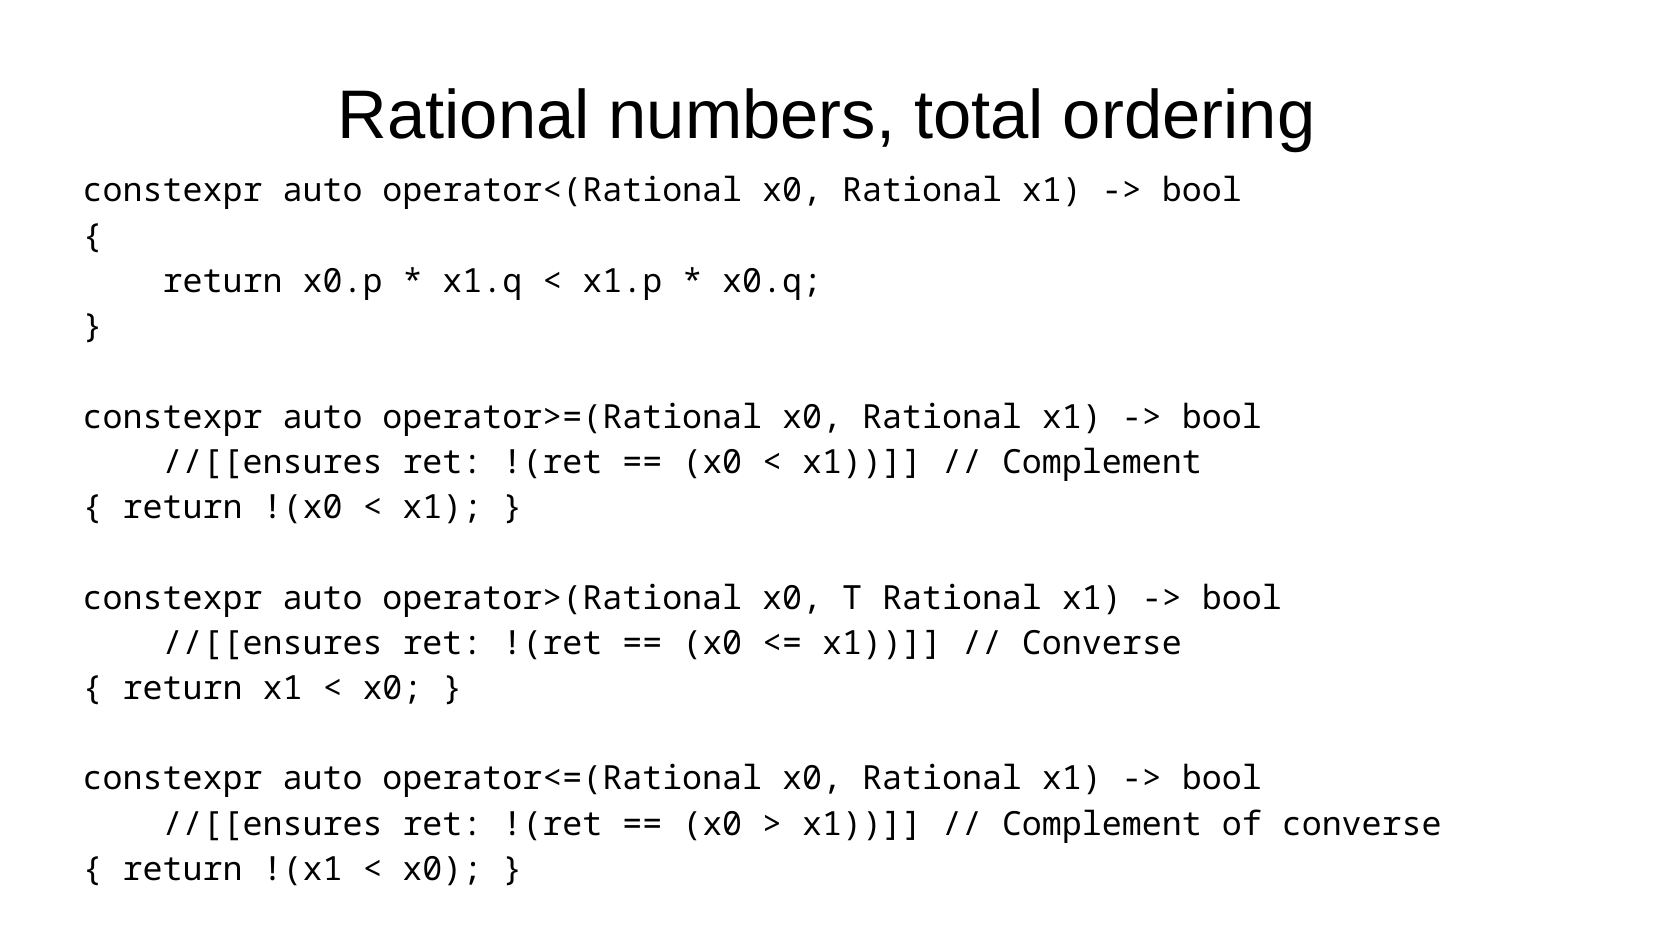

# constexpr auto operator<(Rational x0, Rational x1) -> bool
{
 return x0.p * x1.q < x1.p * x0.q;
}
constexpr auto operator>=(Rational x0, Rational x1) -> bool
 //[[ensures ret: !(ret == (x0 < x1))]] // Complement
{ return !(x0 < x1); }
constexpr auto operator>(Rational x0, T Rational x1) -> bool
 //[[ensures ret: !(ret == (x0 <= x1))]] // Converse
{ return x1 < x0; }
constexpr auto operator<=(Rational x0, Rational x1) -> bool
 //[[ensures ret: !(ret == (x0 > x1))]] // Complement of converse
{ return !(x1 < x0); }
Rational numbers, total ordering